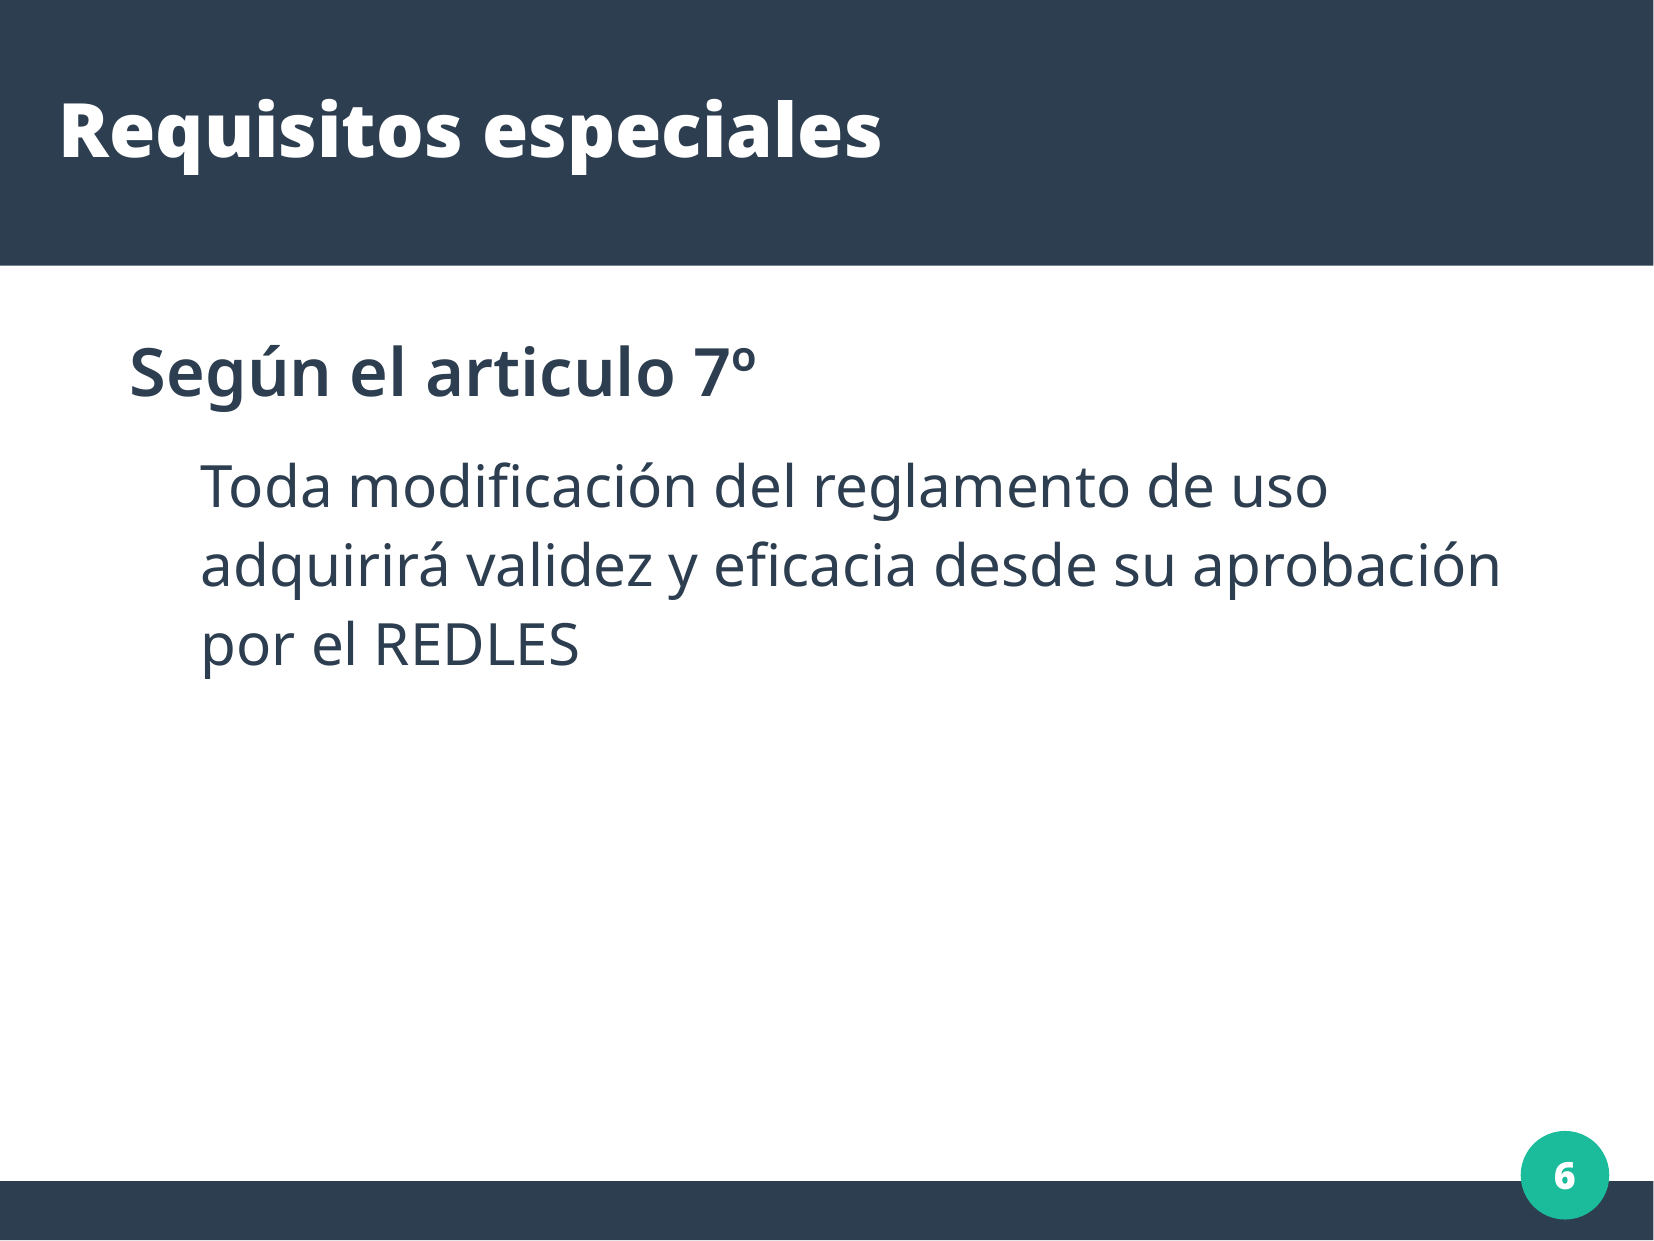

# Requisitos especiales
Según el articulo 7º
Toda modificación del reglamento de uso adquirirá validez y eficacia desde su aprobación por el REDLES
6